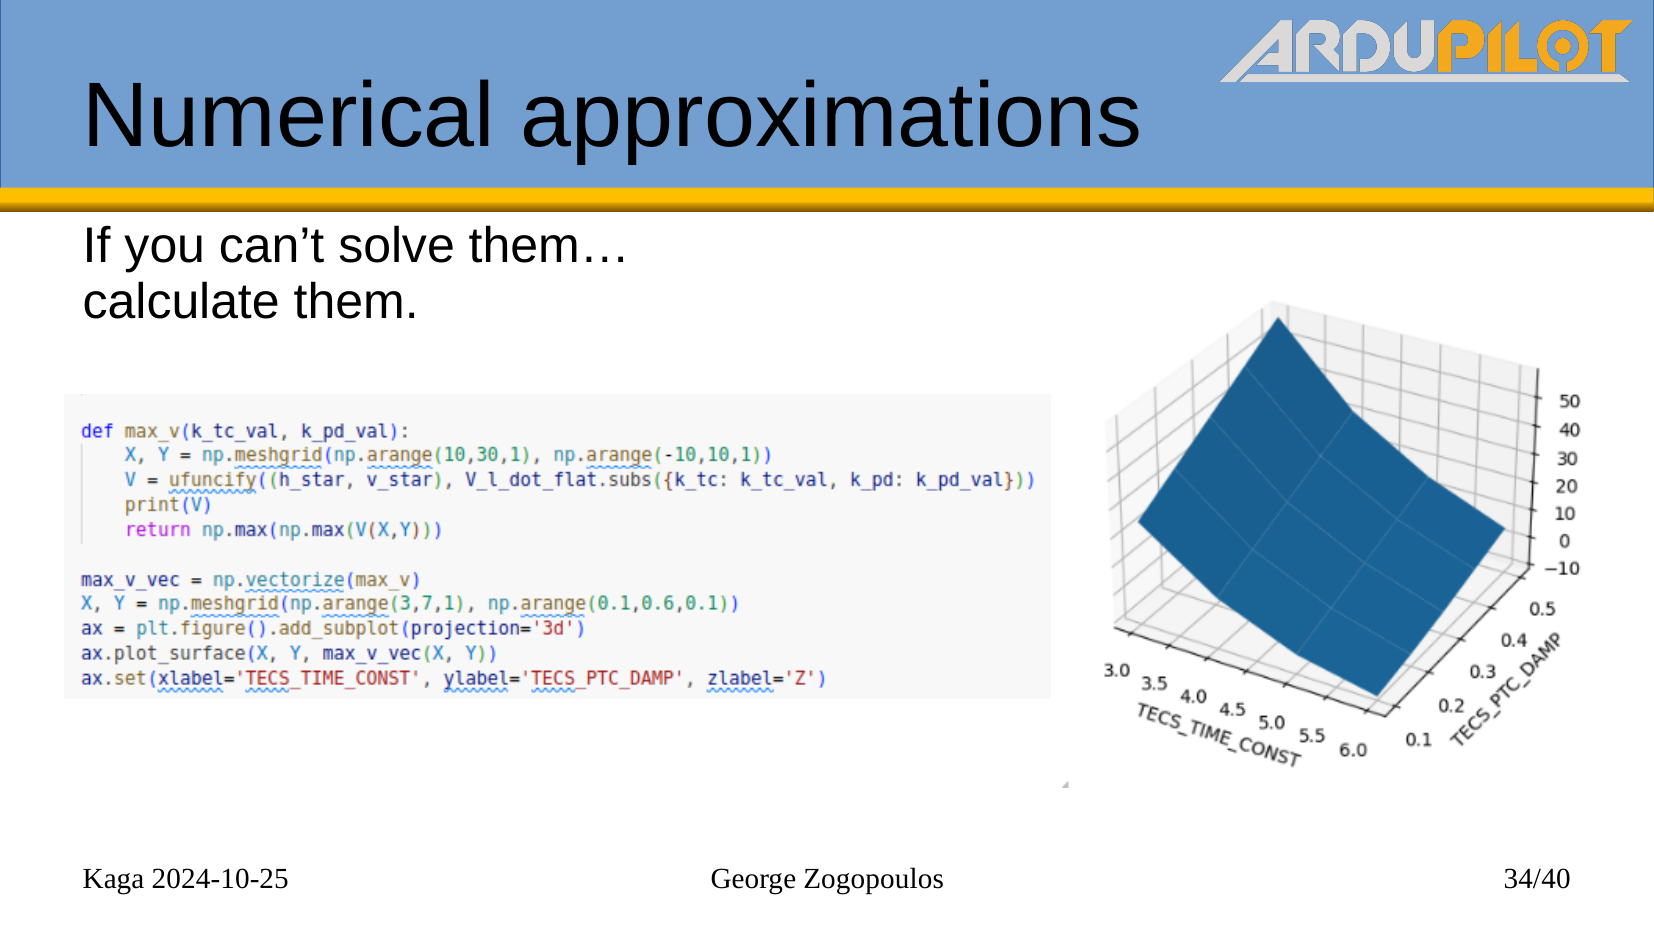

# Numerical approximations
If you can’t solve them… calculate them.
Kaga 2024-10-25
George Zogopoulos
34